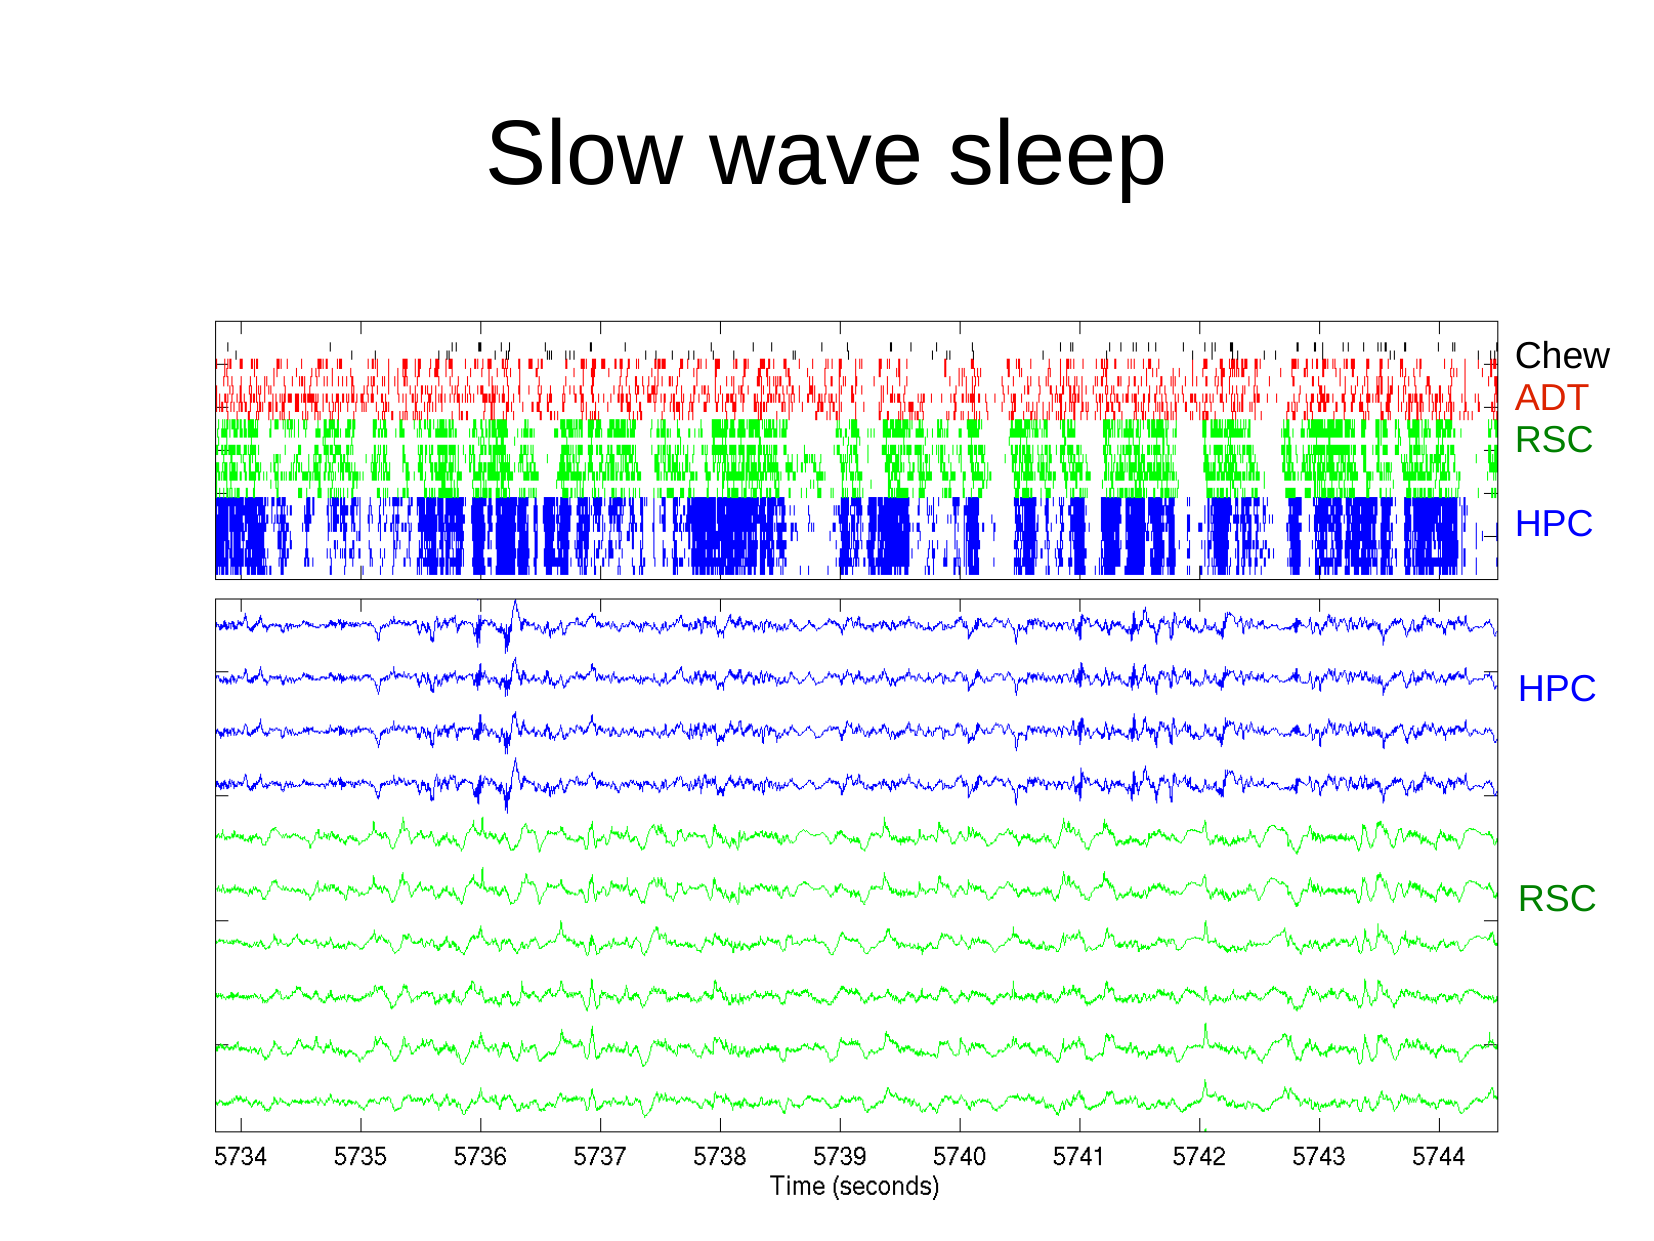

# Slow wave sleep
Chew
ADT
RSC
HPC
HPC
RSC